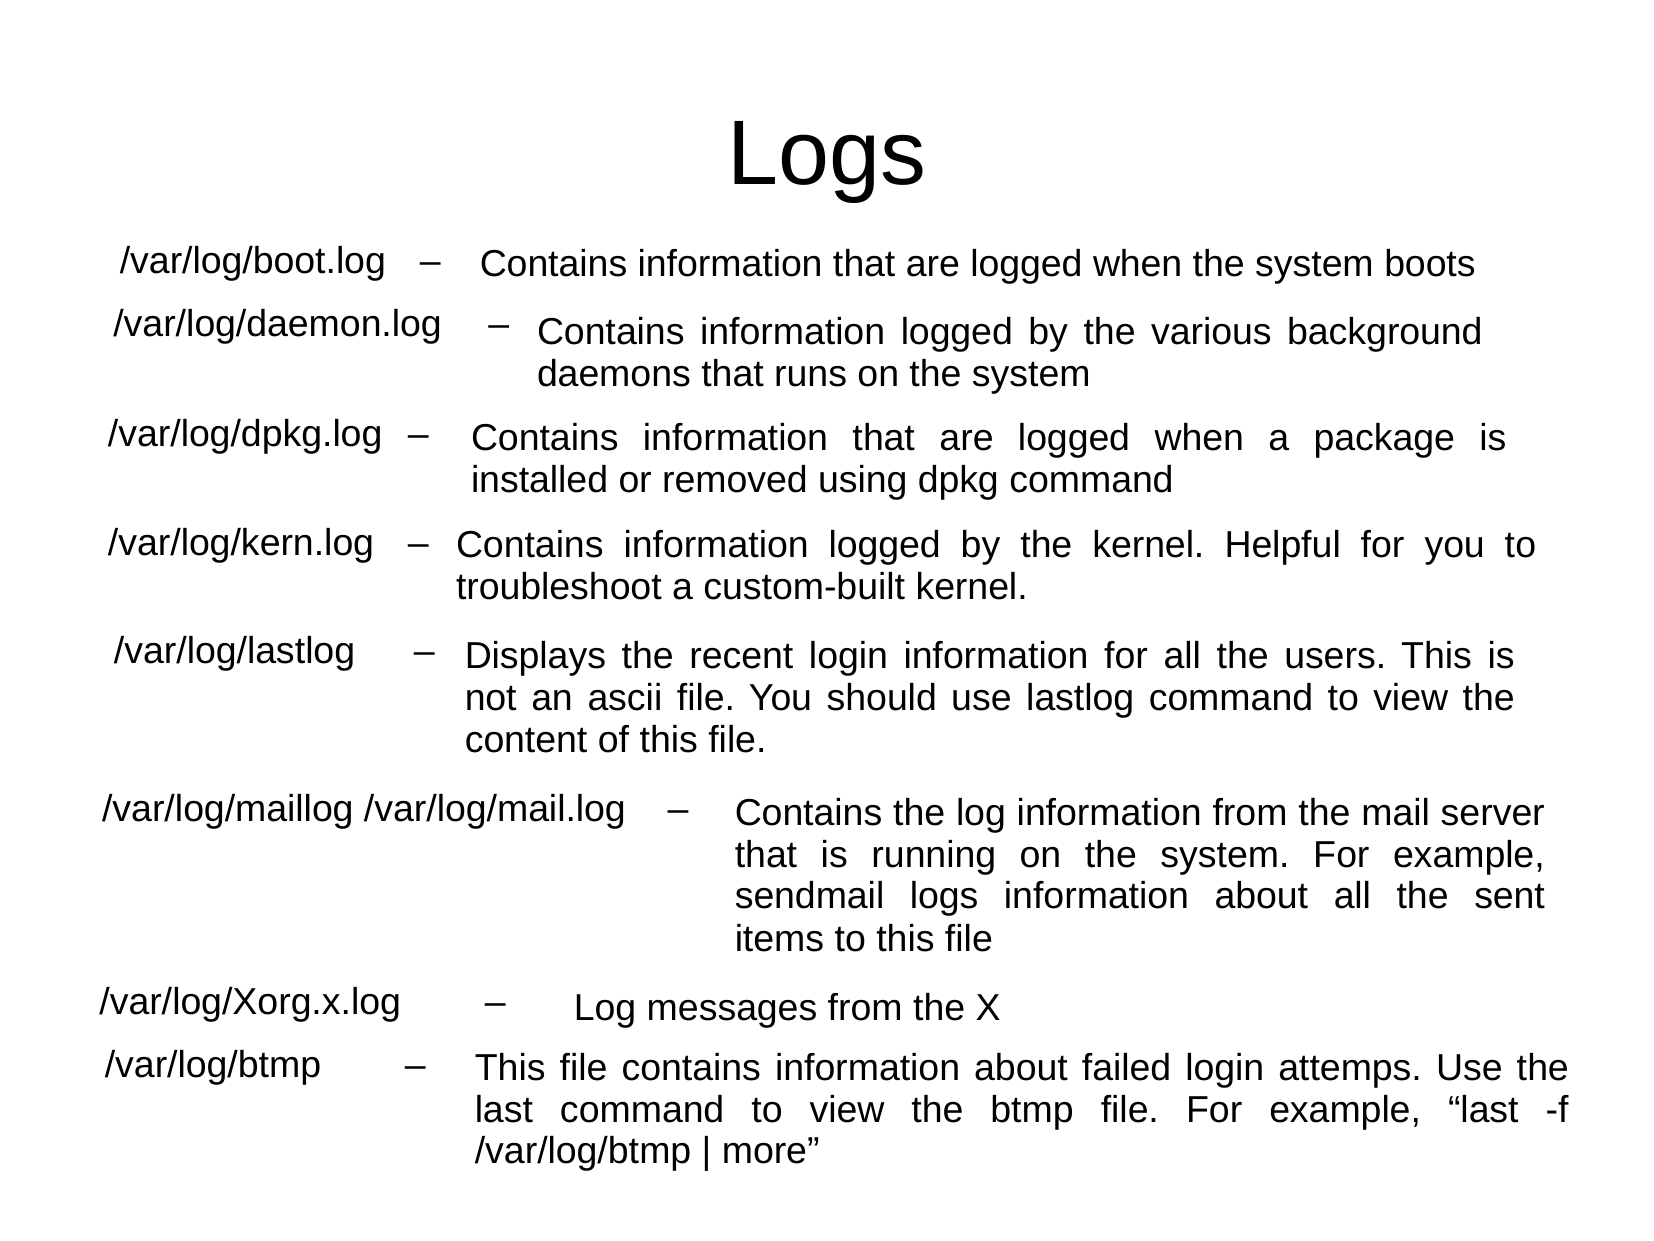

# Logs
/var/log/boot.log 	–
Contains information that are logged when the system boots
/var/log/daemon.log 	–
Contains information logged by the various background daemons that runs on the system
/var/log/dpkg.log 	–
Contains information that are logged when a package is installed or removed using dpkg command
/var/log/kern.log 	–
Contains information logged by the kernel. Helpful for you to troubleshoot a custom-built kernel.
/var/log/lastlog	–
Displays the recent login information for all the users. This is not an ascii file. You should use lastlog command to view the content of this file.
/var/log/maillog /var/log/mail.log –
Contains the log information from the mail server that is running on the system. For example, sendmail logs information about all the sent items to this file
/var/log/Xorg.x.log	 –
Log messages from the X
/var/log/btmp		–
This file contains information about failed login attemps. Use the last command to view the btmp file. For example, “last -f /var/log/btmp | more”